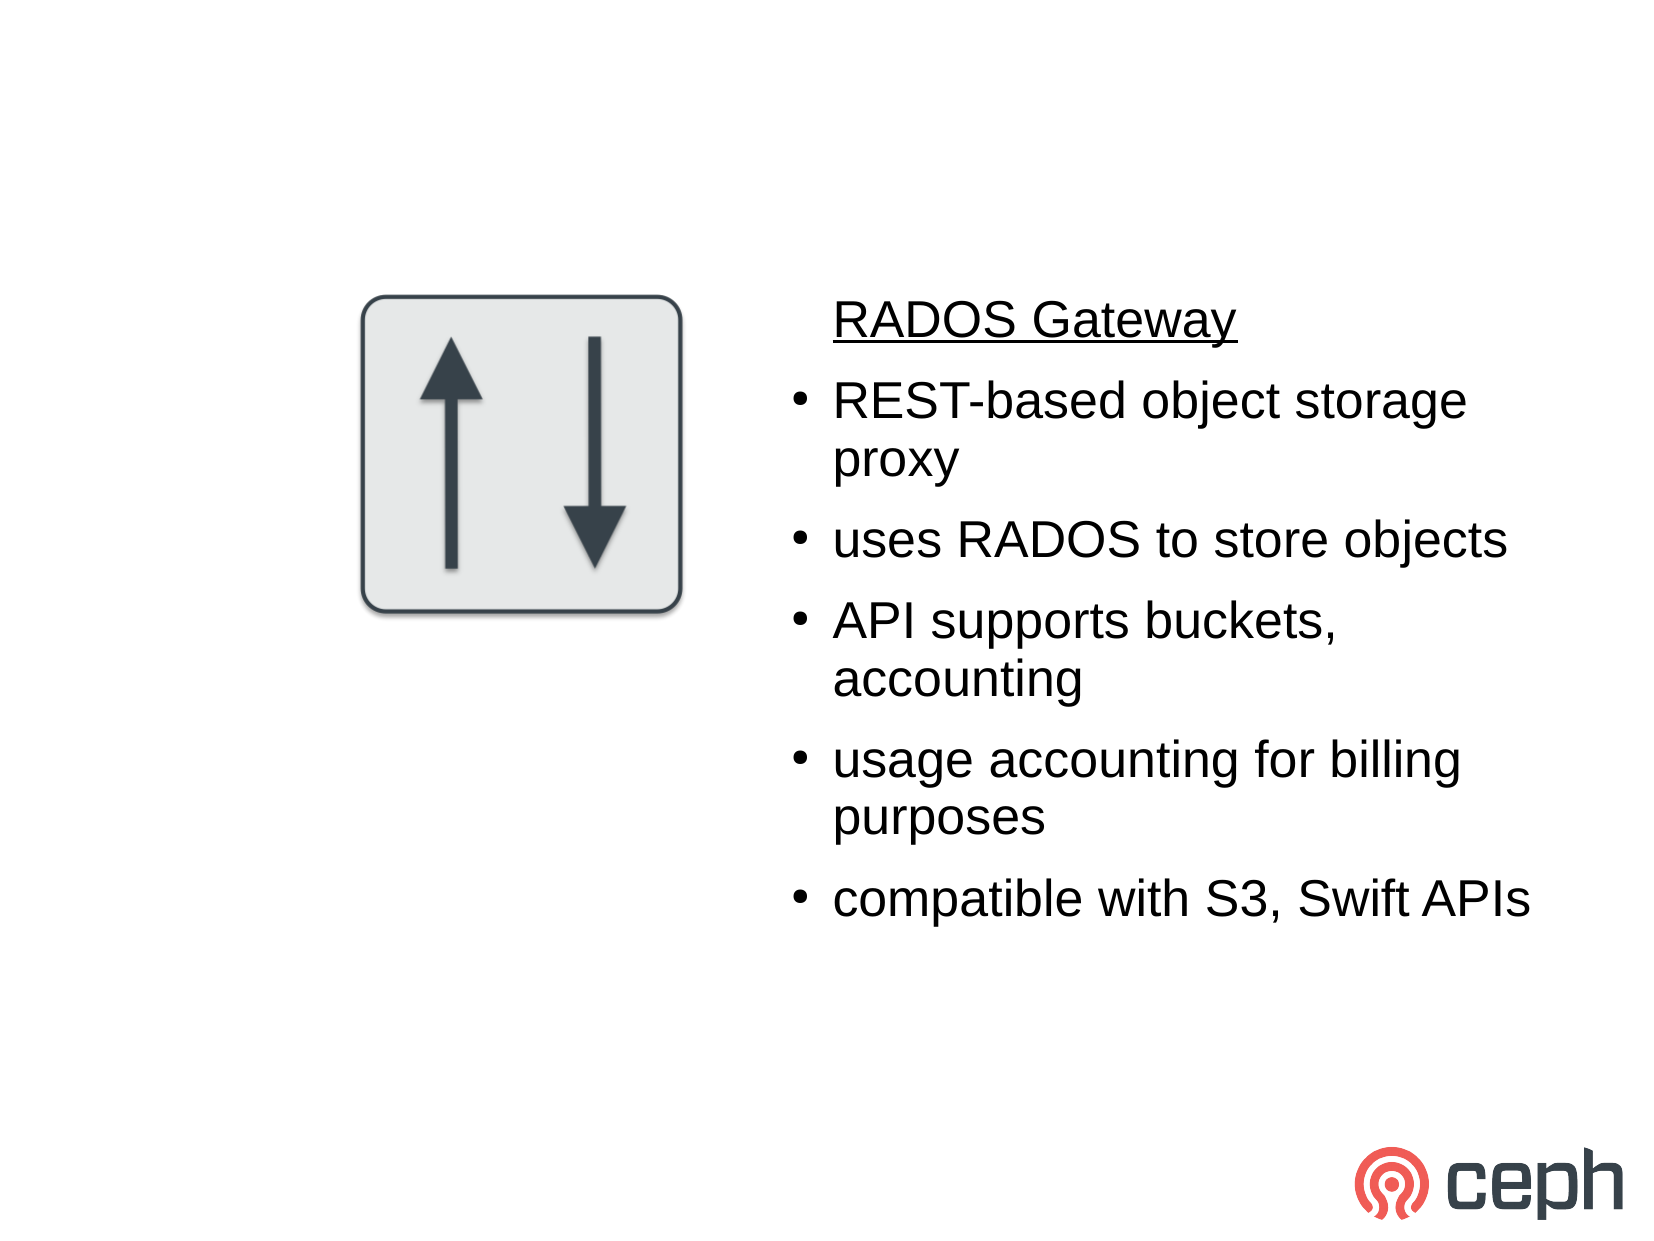

# RADOS Gateway
REST-based object storage proxy
uses RADOS to store objects
API supports buckets, accounting
usage accounting for billing purposes
compatible with S3, Swift APIs